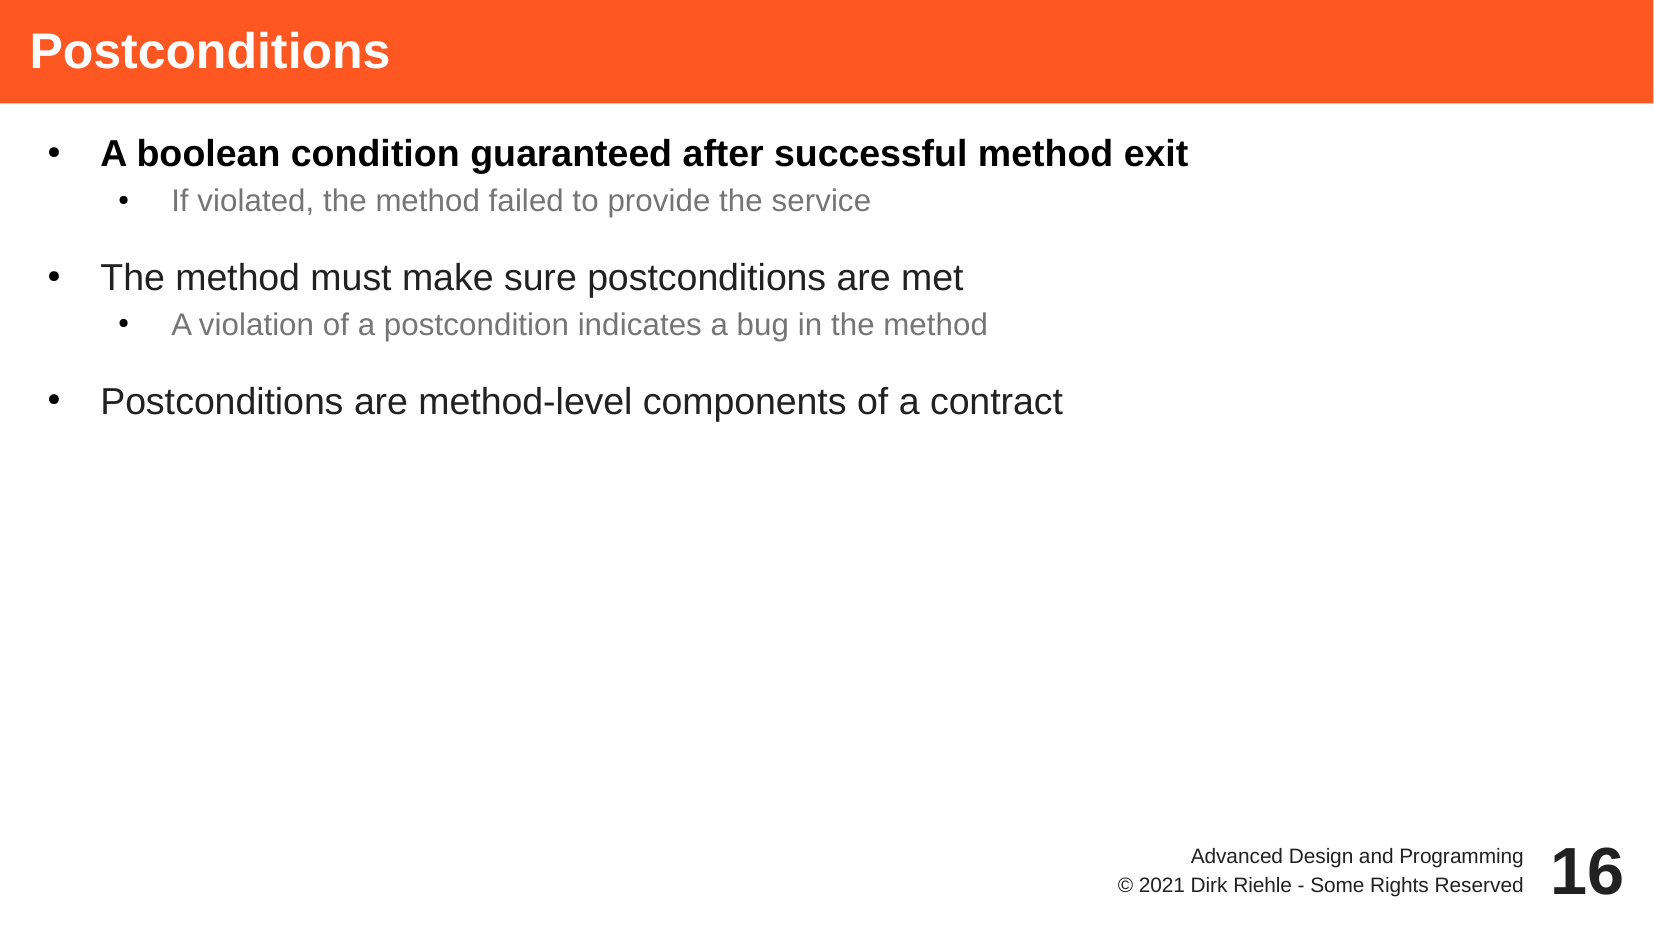

# Postconditions
A boolean condition guaranteed after successful method exit
If violated, the method failed to provide the service
The method must make sure postconditions are met
A violation of a postcondition indicates a bug in the method
Postconditions are method-level components of a contract
Advanced Design and Programming
16
© 2021 Dirk Riehle - Some Rights Reserved